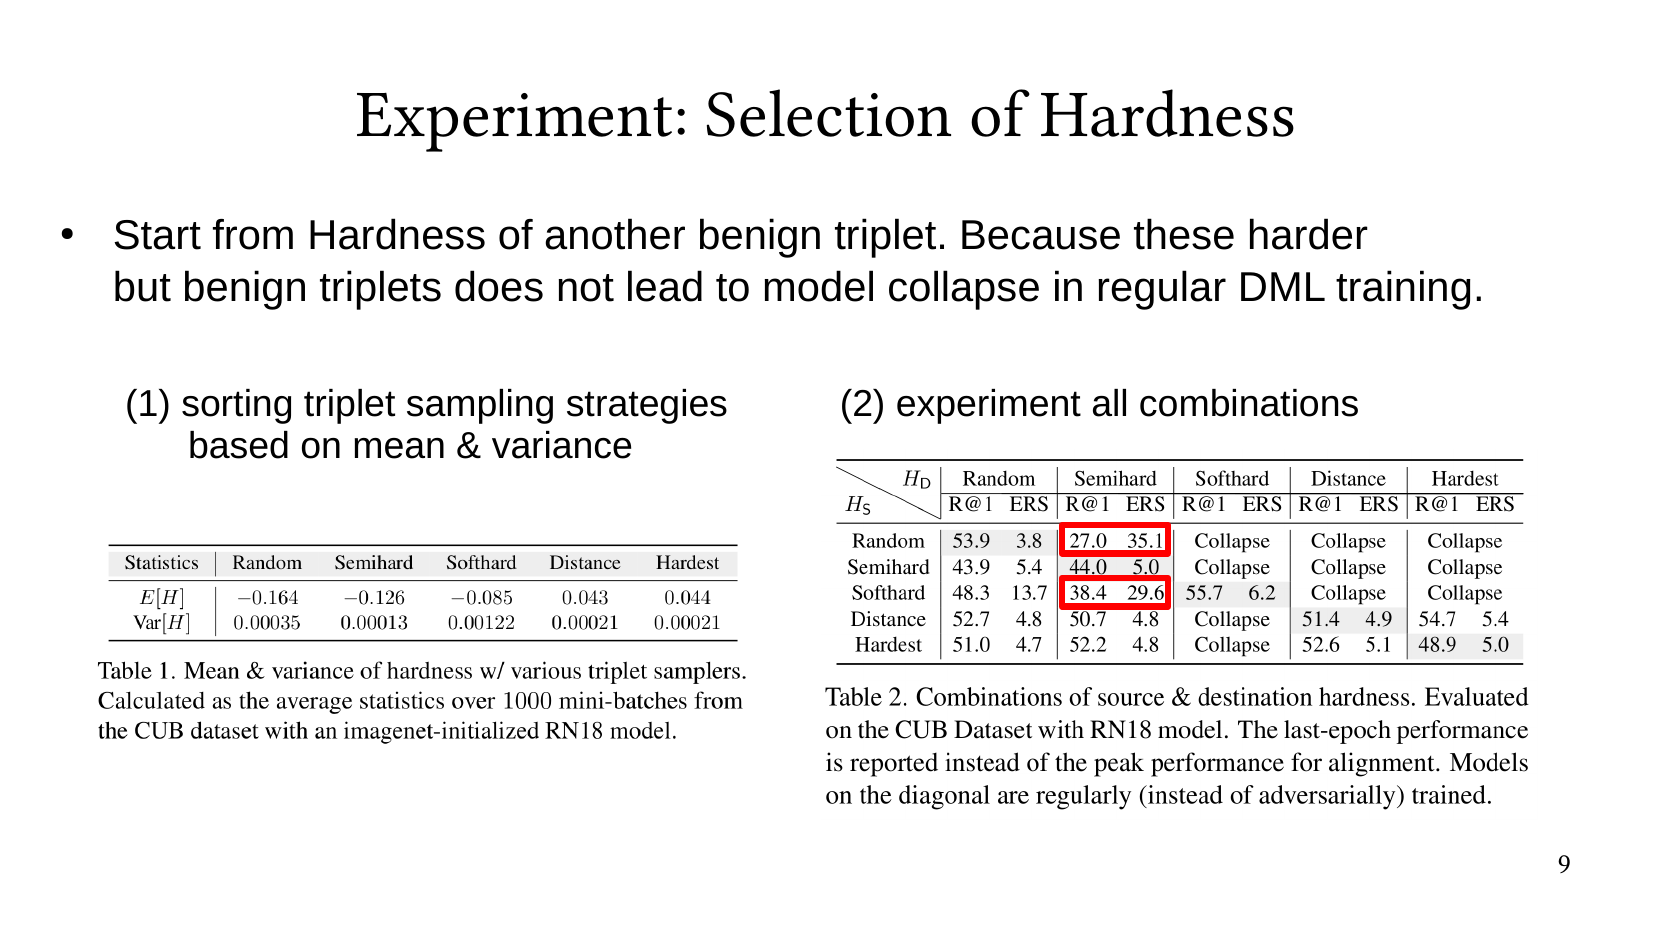

# Experiment: Selection of Hardness
Start from Hardness of another benign triplet. Because these harder
but benign triplets does not lead to model collapse in regular DML training.
(1) sorting triplet sampling strategies
 based on mean & variance
(2) experiment all combinations
9